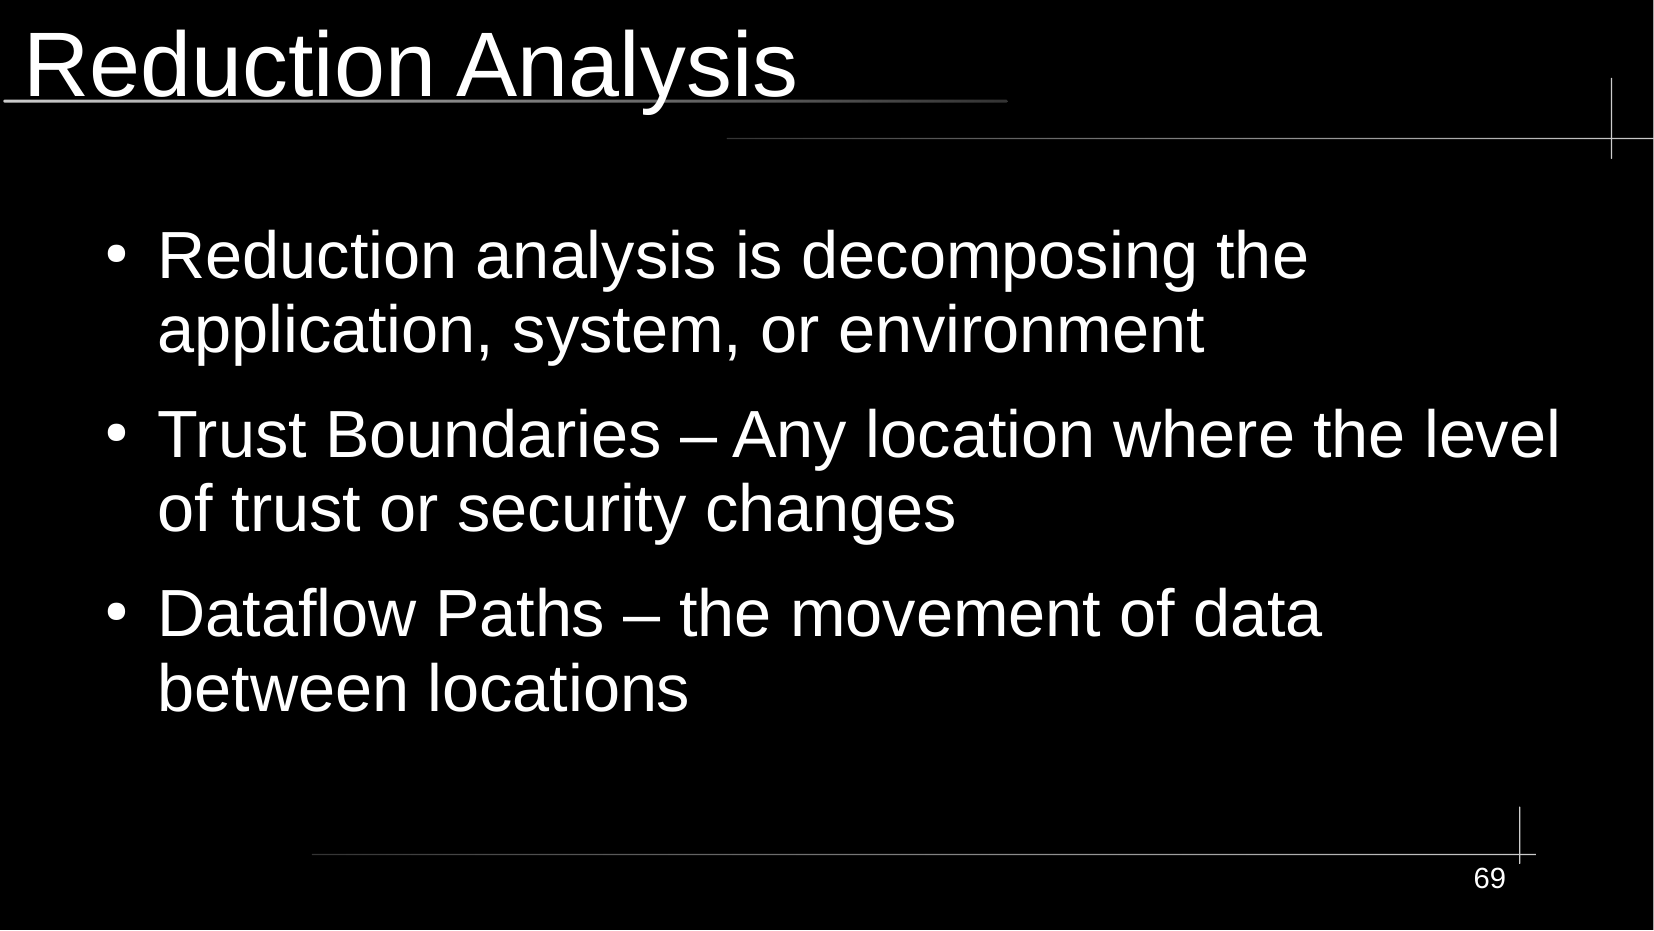

# Reduction Analysis
Reduction analysis is decomposing the application, system, or environment
Trust Boundaries – Any location where the level of trust or security changes
Dataflow Paths – the movement of data between locations
69